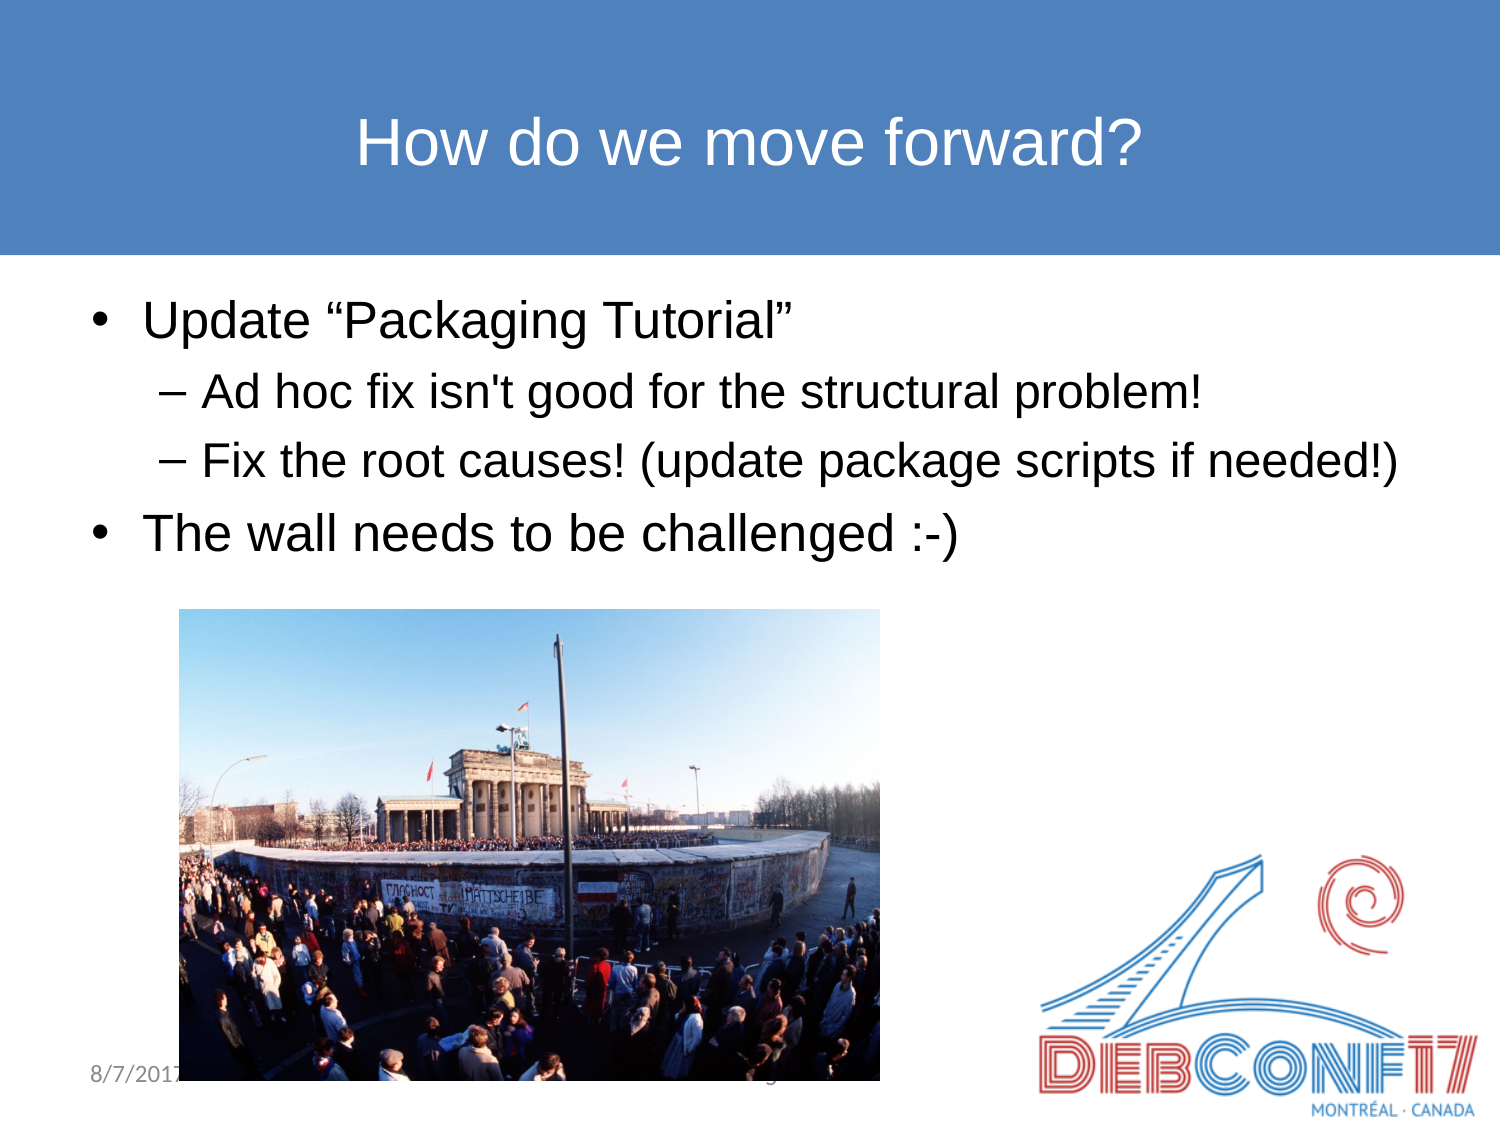

# How do we move forward?
Update “Packaging Tutorial”
Ad hoc fix isn't good for the structural problem!
Fix the root causes! (update package scripts if needed!)
The wall needs to be challenged :-)
8/7/2017